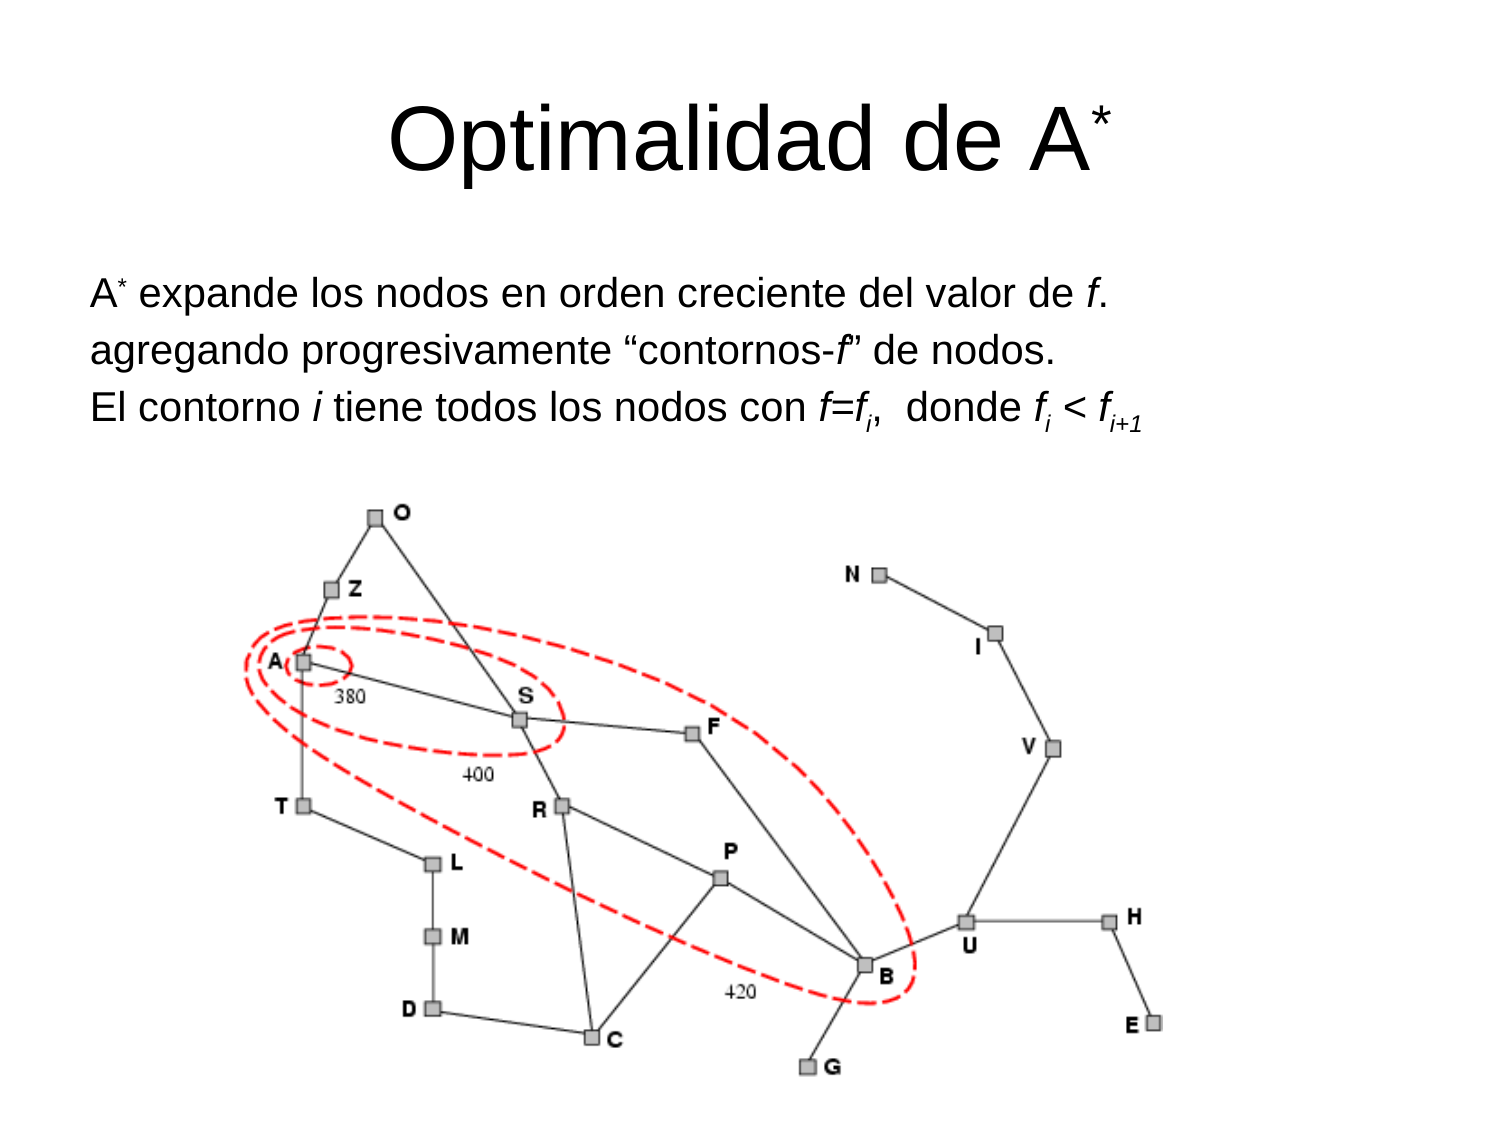

# Optimalidad de A*
A* expande los nodos en orden creciente del valor de f.
agregando progresivamente “contornos-f” de nodos.
El contorno i tiene todos los nodos con f=fi, donde fi < fi+1